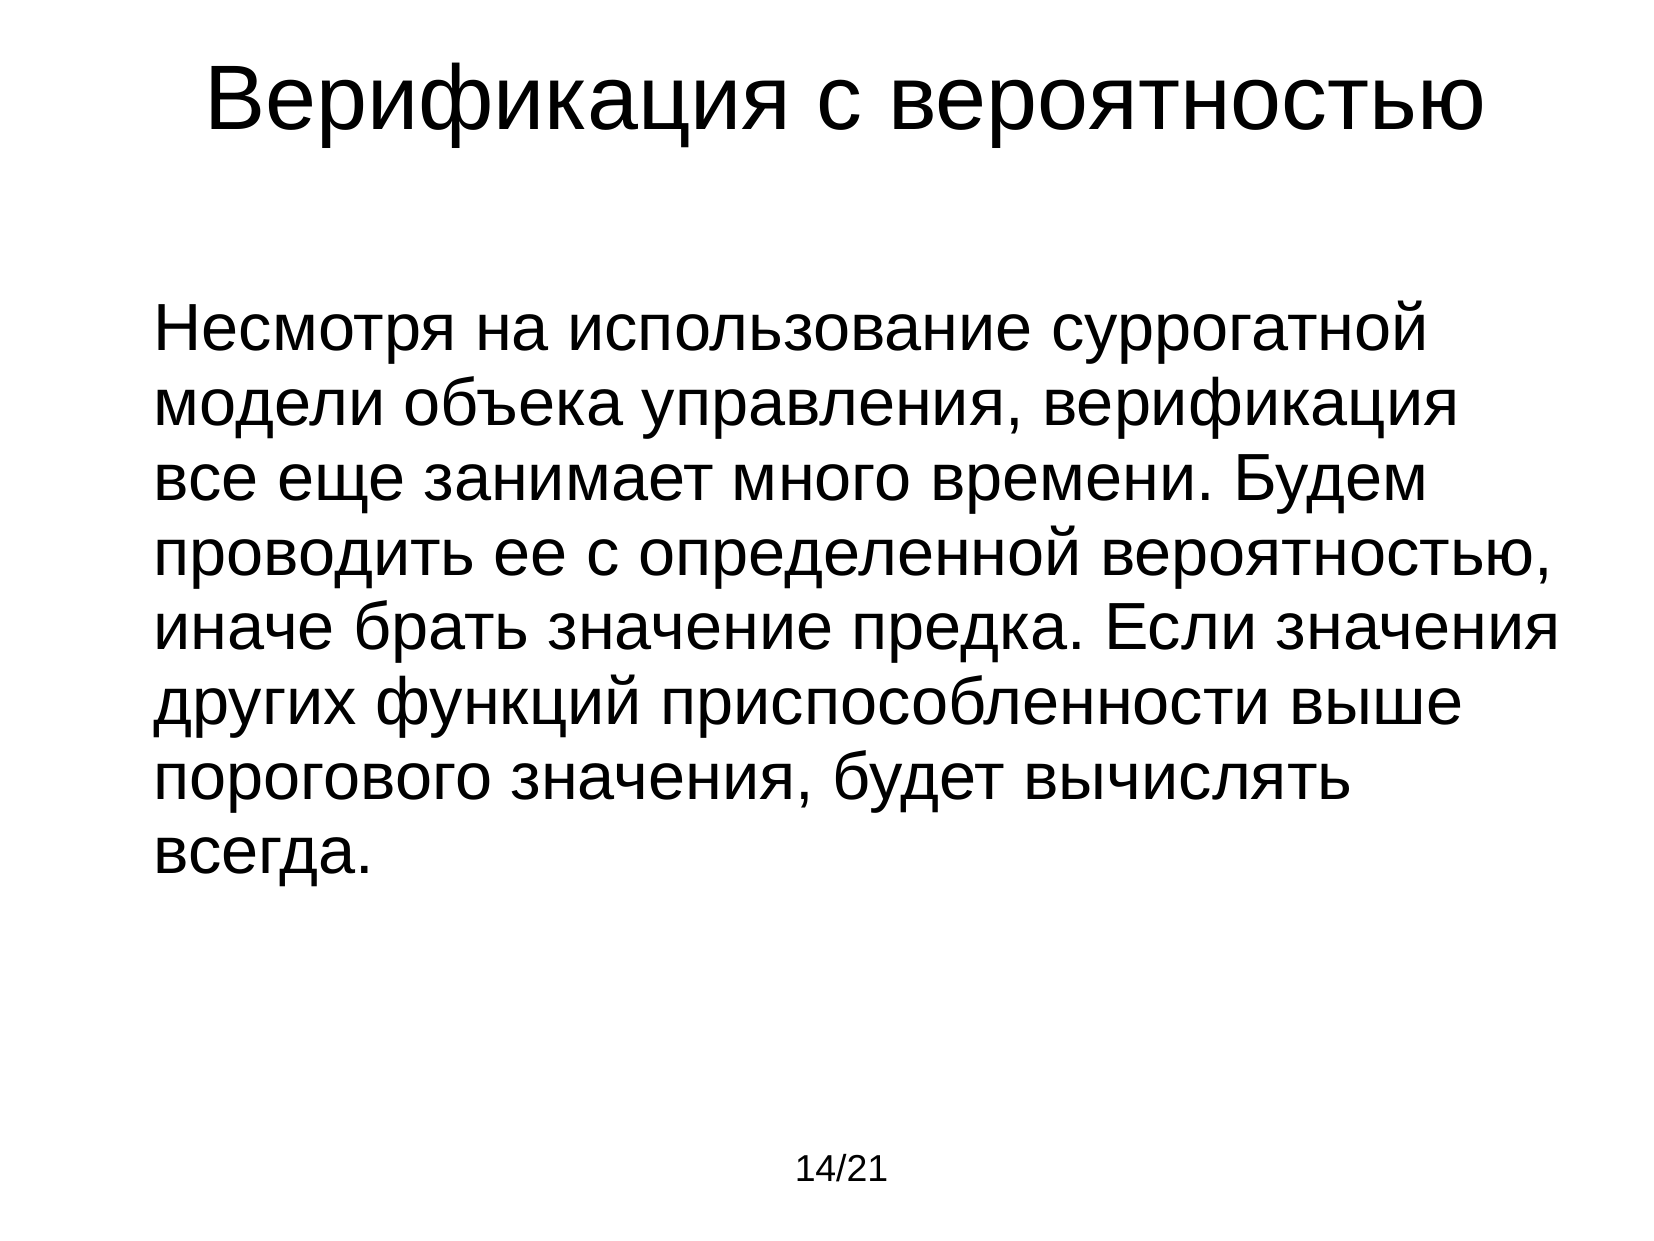

# Верификация с вероятностью
Несмотря на использование суррогатной модели объека управления, верификация все еще занимает много времени. Будем проводить ее с определенной вероятностью, иначе брать значение предка. Если значения других функций приспособленности выше порогового значения, будет вычислять всегда.
14/21